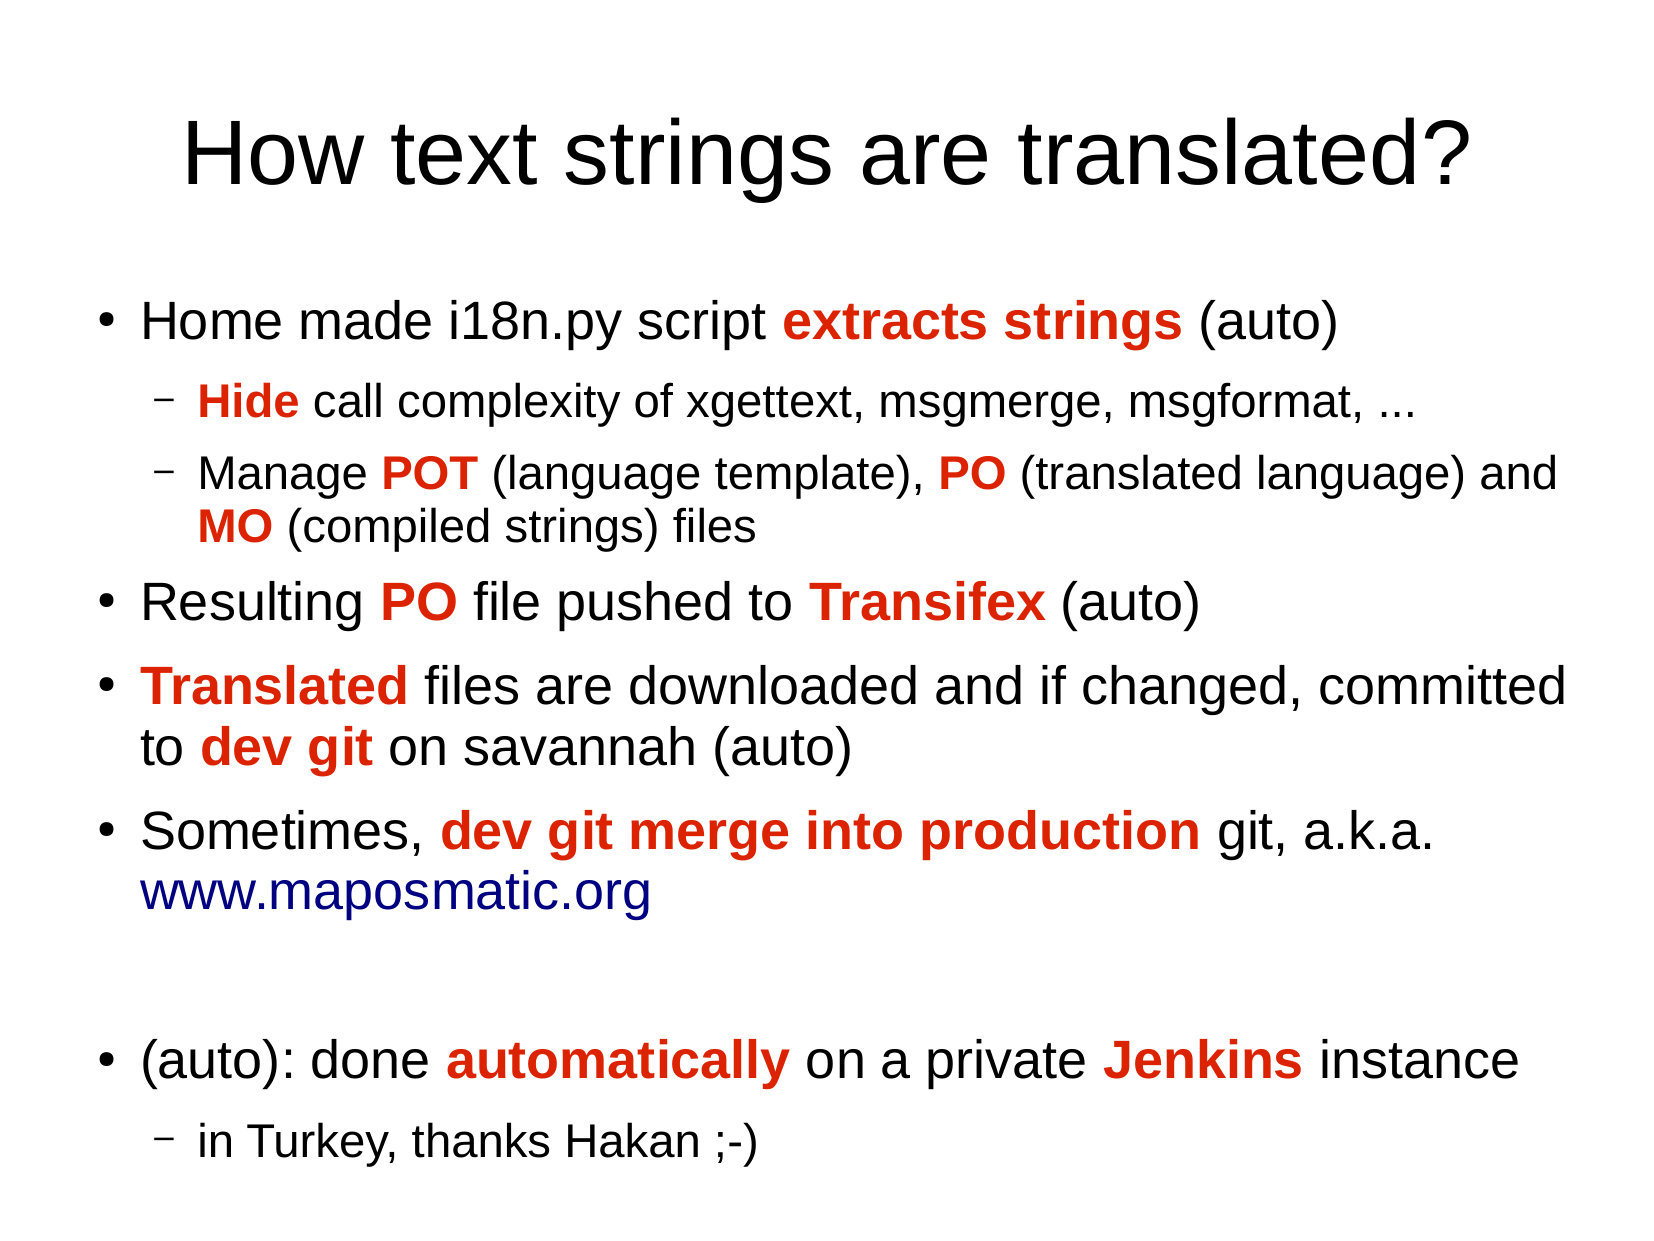

# How text strings are translated?
Home made i18n.py script extracts strings (auto)
Hide call complexity of xgettext, msgmerge, msgformat, ...
Manage POT (language template), PO (translated language) and MO (compiled strings) files
Resulting PO file pushed to Transifex (auto)
Translated files are downloaded and if changed, committed to dev git on savannah (auto)
Sometimes, dev git merge into production git, a.k.a. www.maposmatic.org
(auto): done automatically on a private Jenkins instance
in Turkey, thanks Hakan ;-)